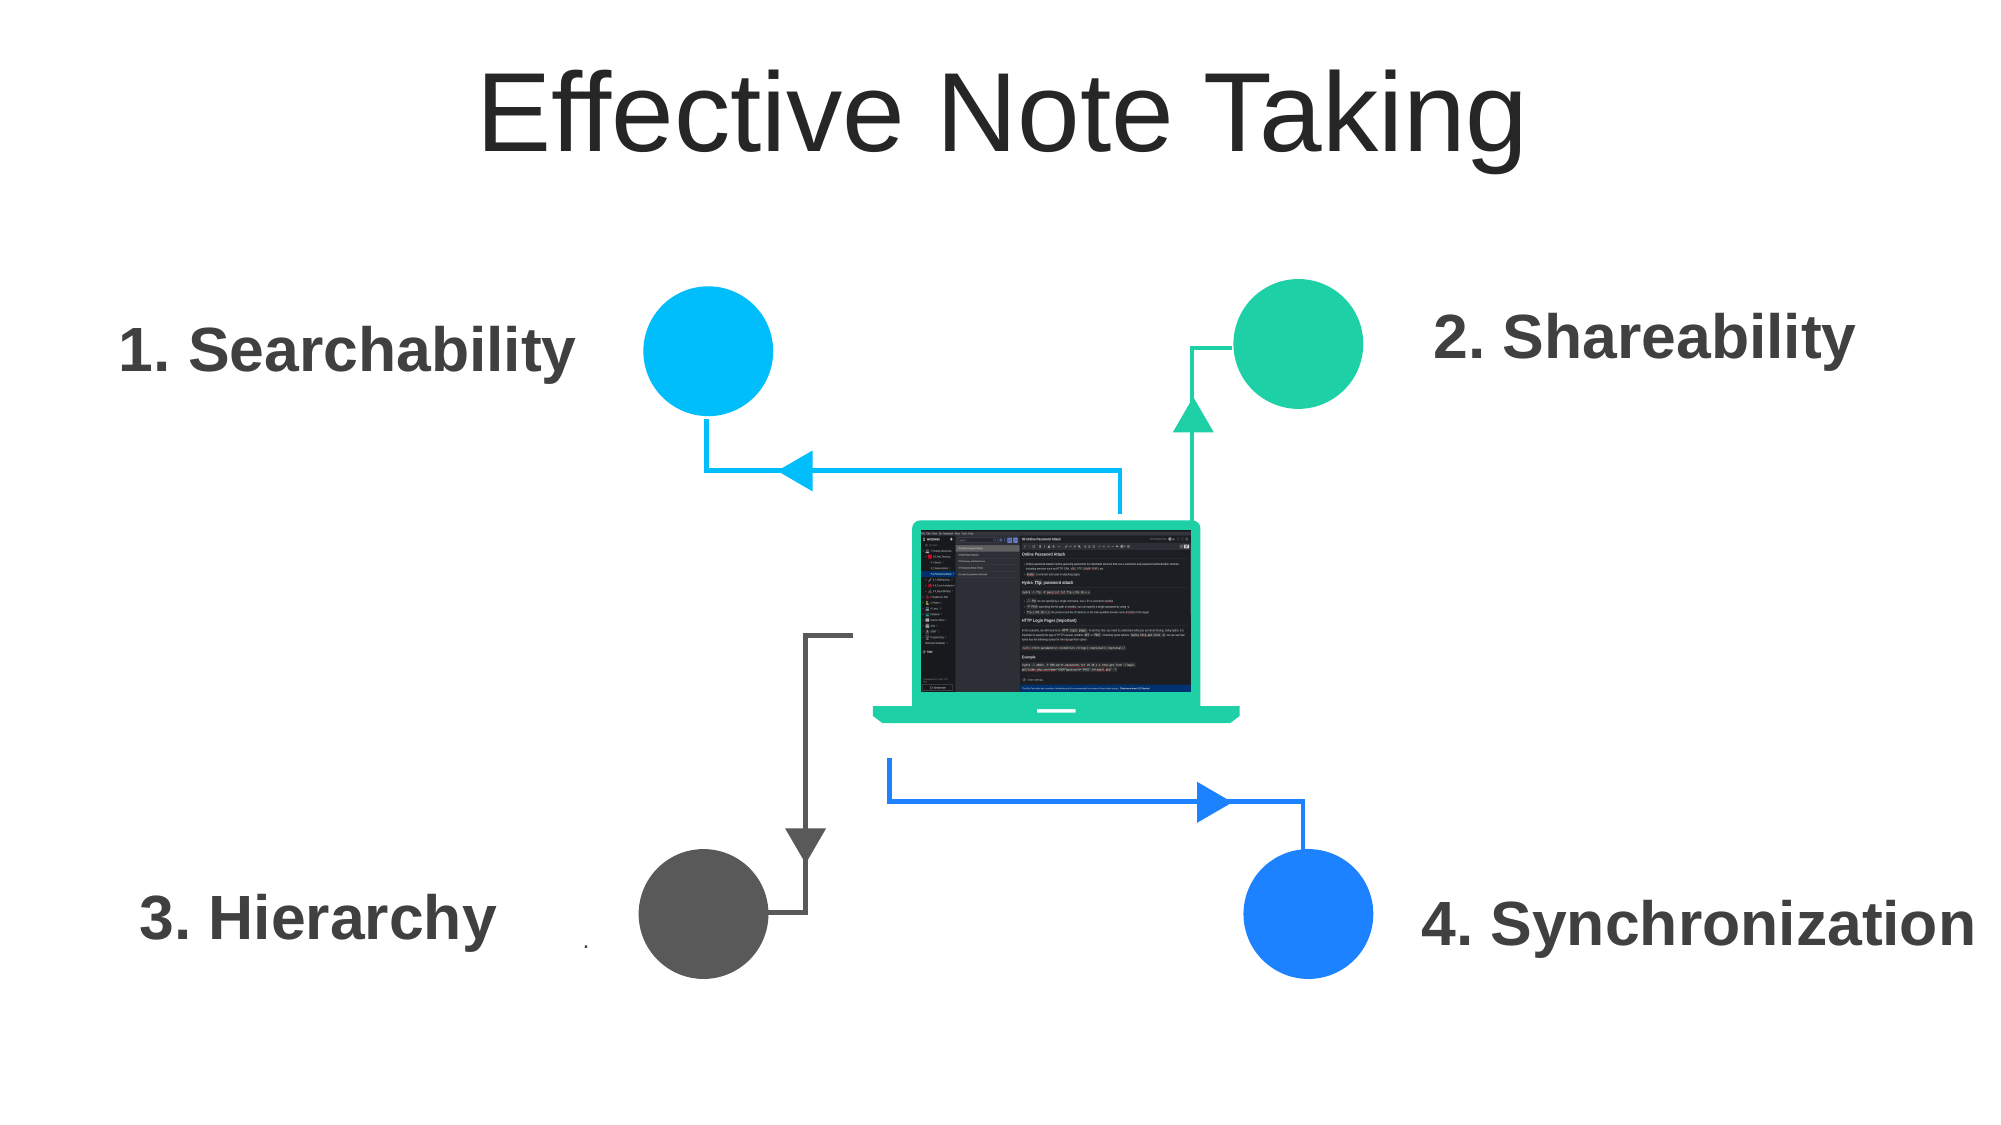

# Effective Note Taking
2. Shareability
1. Searchability
SECURITY
3. Hierarchy
.
4. Synchronization